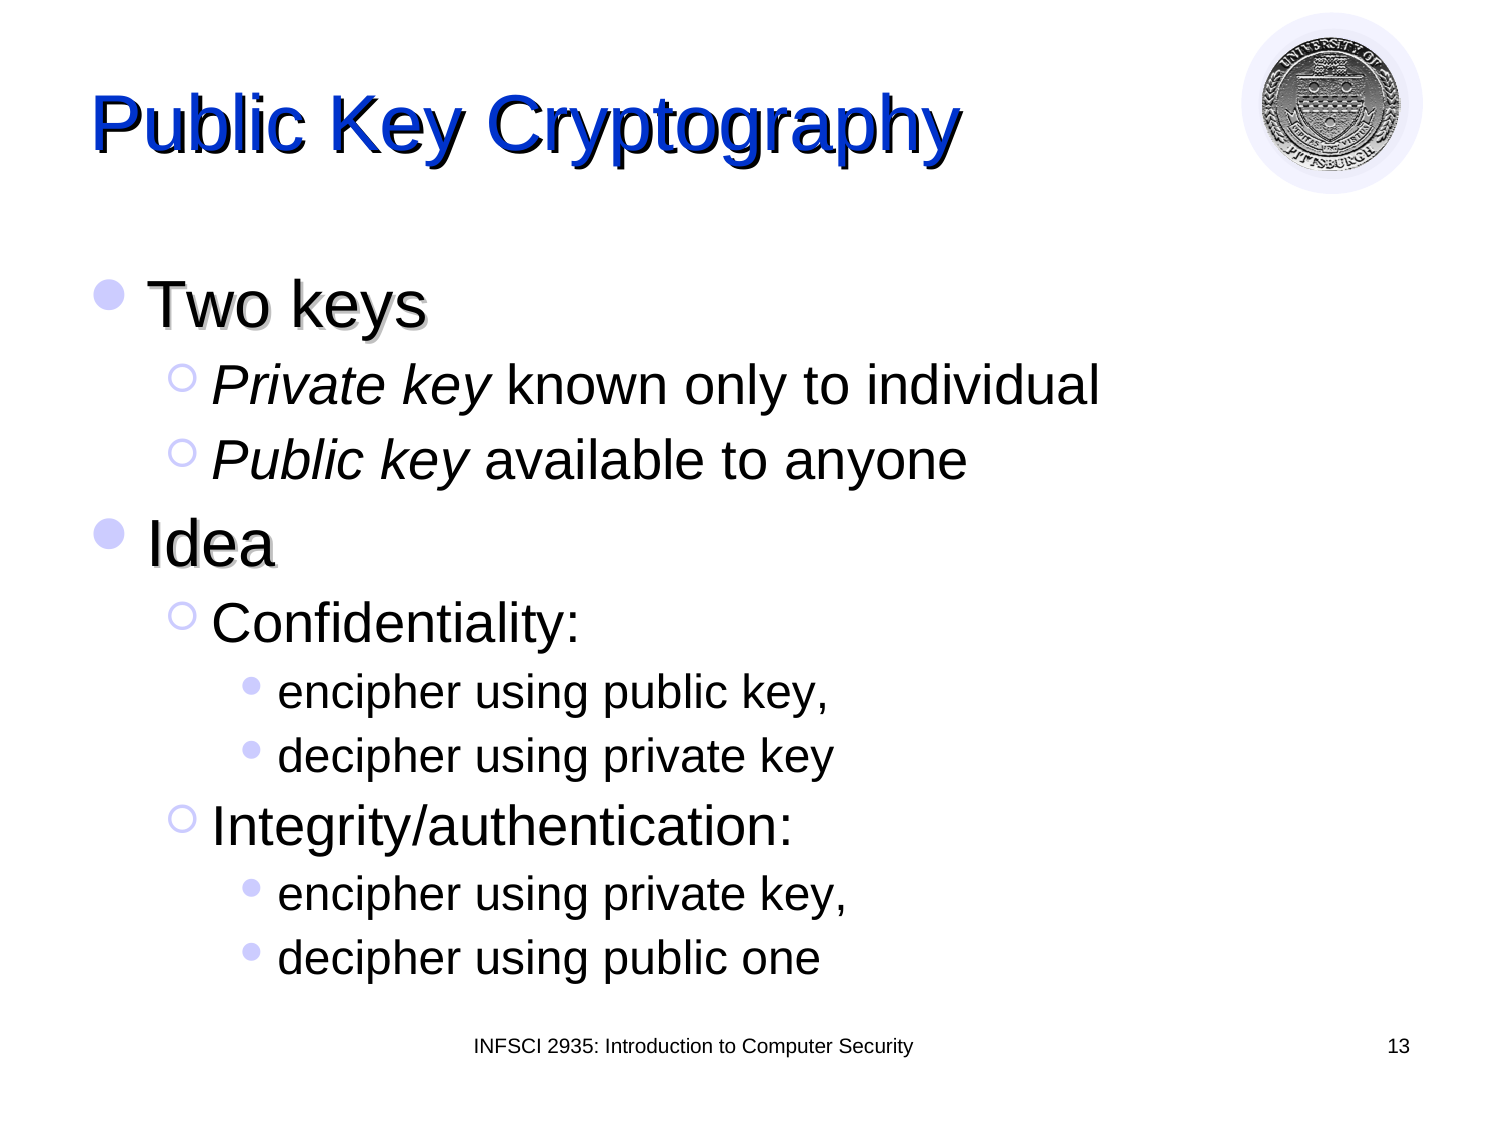

# Public Key Cryptography
Two keys
Private key known only to individual
Public key available to anyone
Idea
Confidentiality:
encipher using public key,
decipher using private key
Integrity/authentication:
encipher using private key,
decipher using public one
13